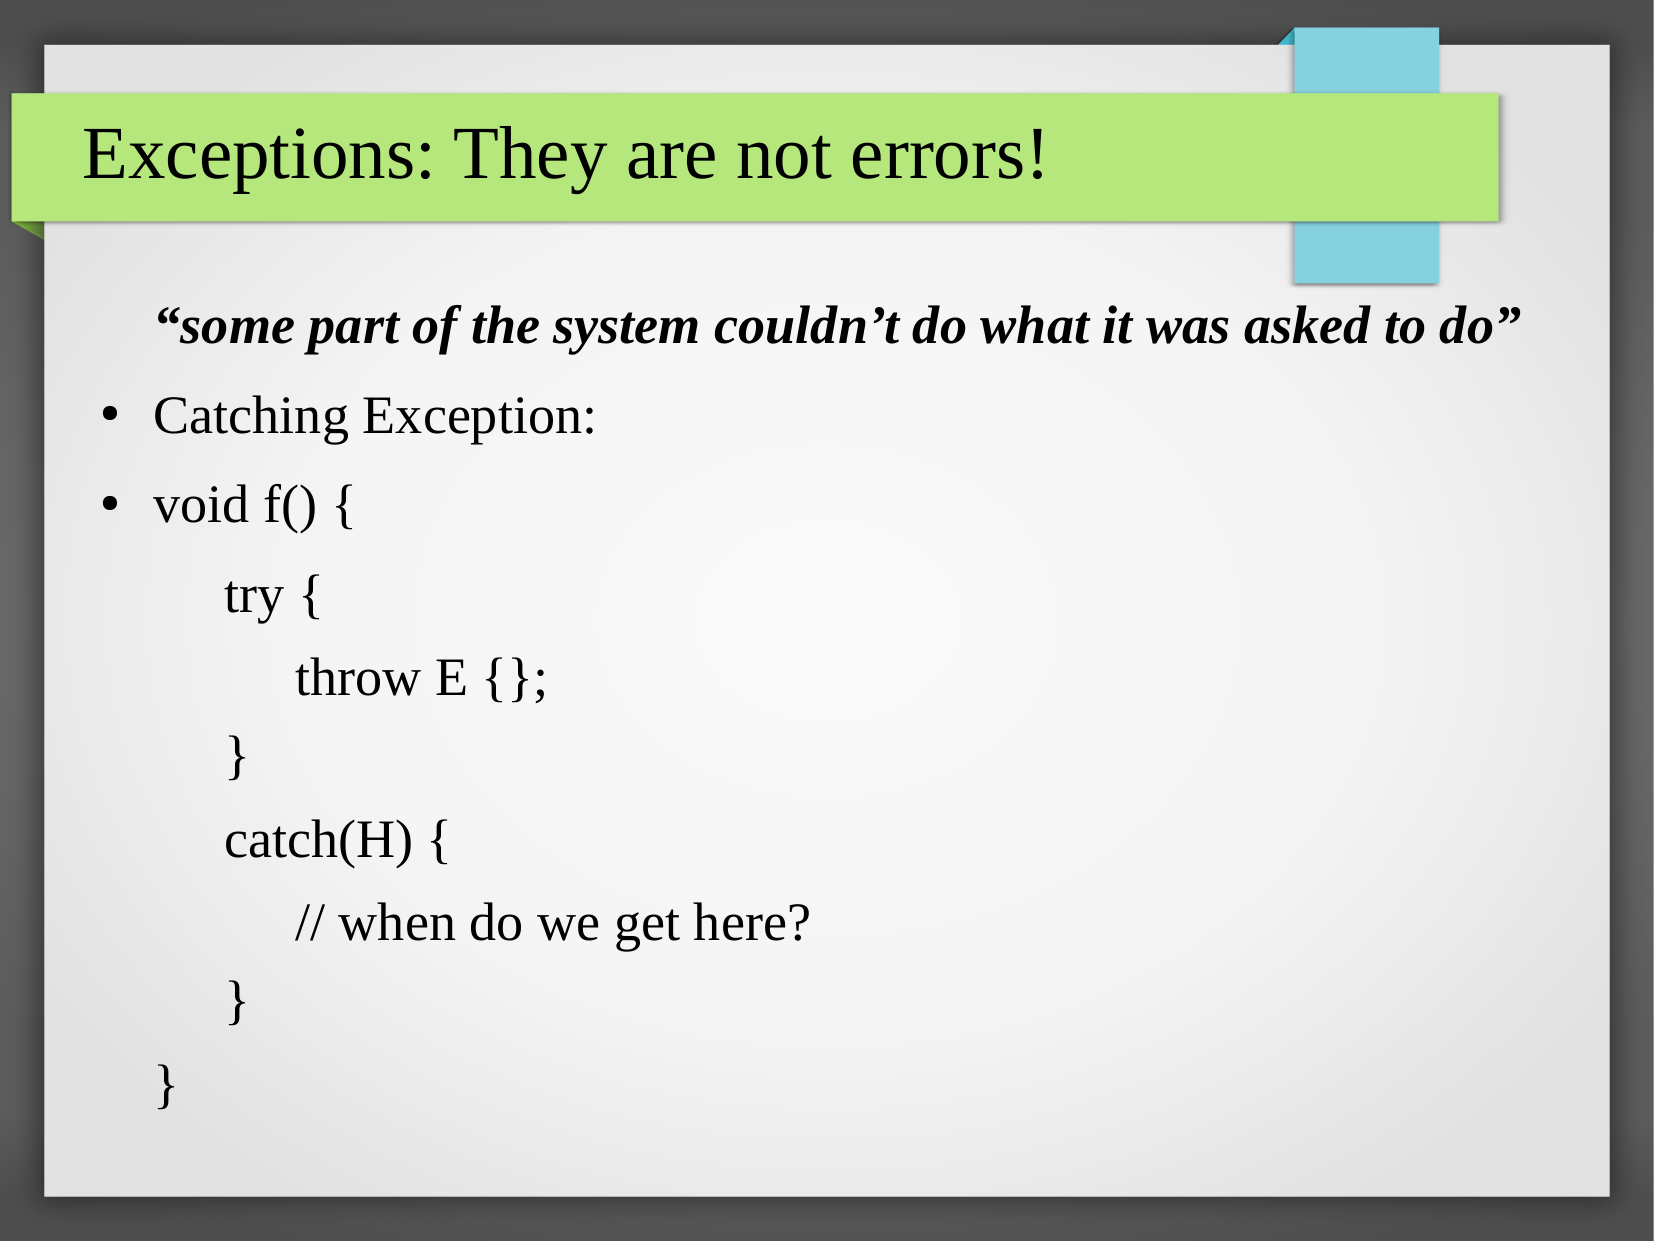

# Exceptions: They are not errors!
“some part of the system couldn’t do what it was asked to do”
Catching Exception:
void f() {
try {
throw E {};
}
catch(H) {
// when do we get here?
}
}